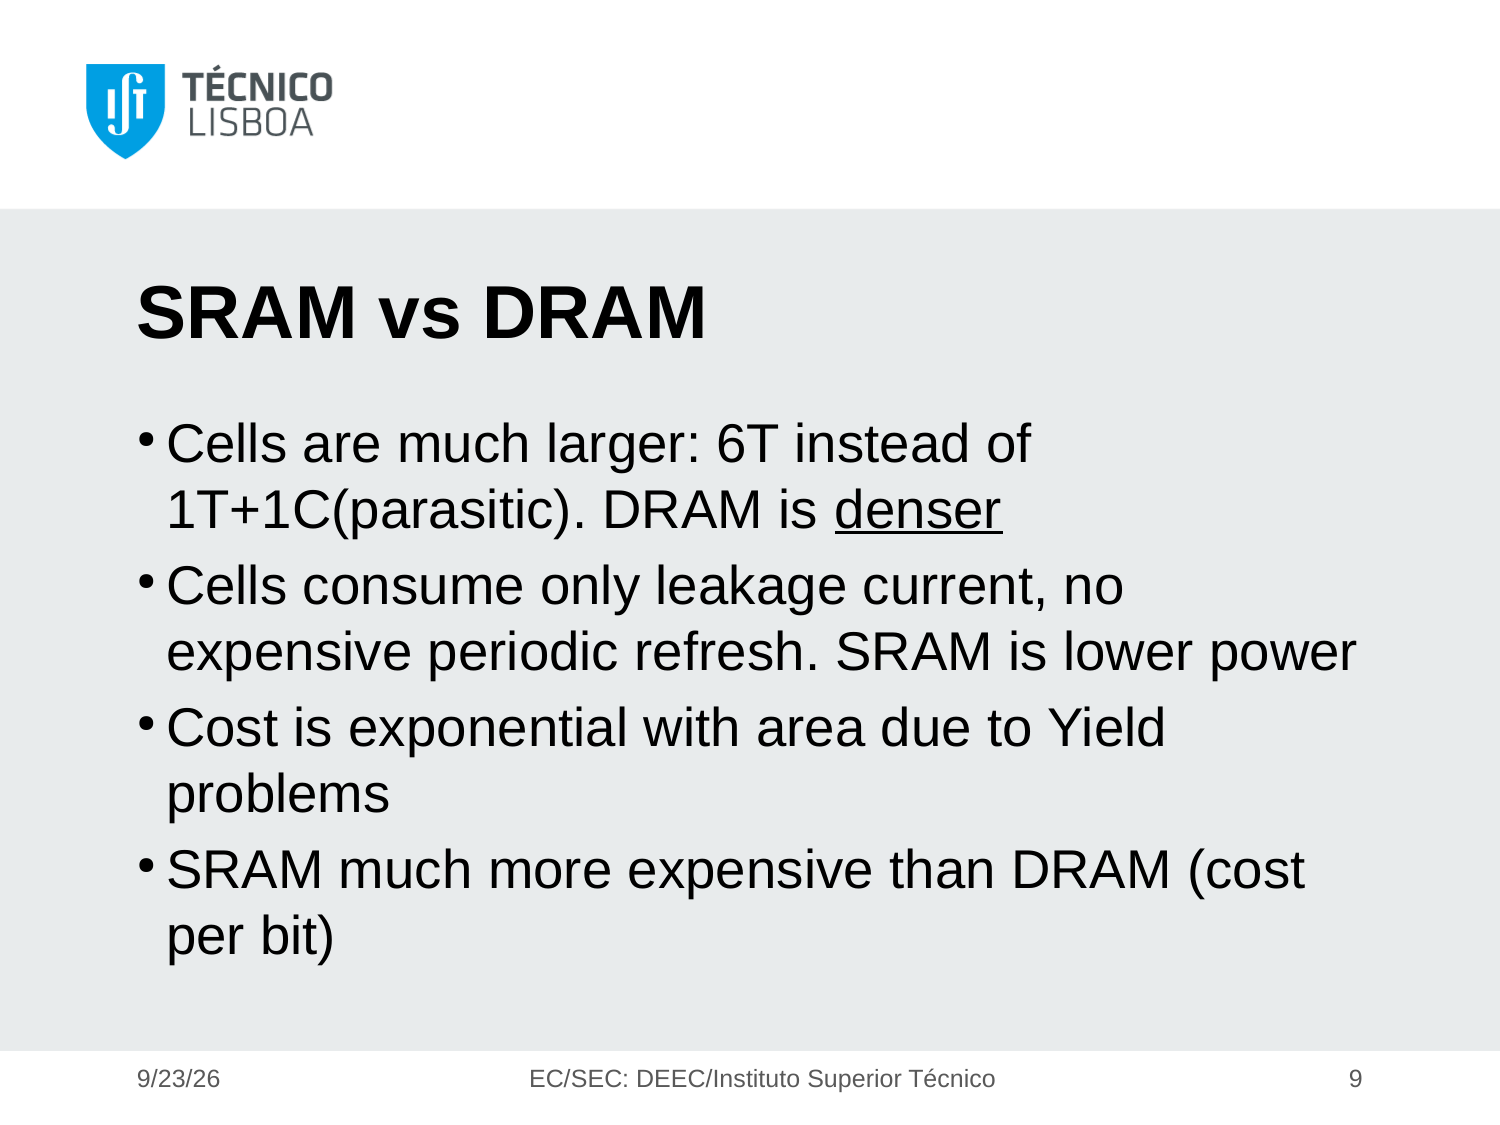

# SRAM vs DRAM
Cells are much larger: 6T instead of 1T+1C(parasitic). DRAM is denser
Cells consume only leakage current, no expensive periodic refresh. SRAM is lower power
Cost is exponential with area due to Yield problems
SRAM much more expensive than DRAM (cost per bit)
EC/SEC: DEEC/Instituto Superior Técnico
9